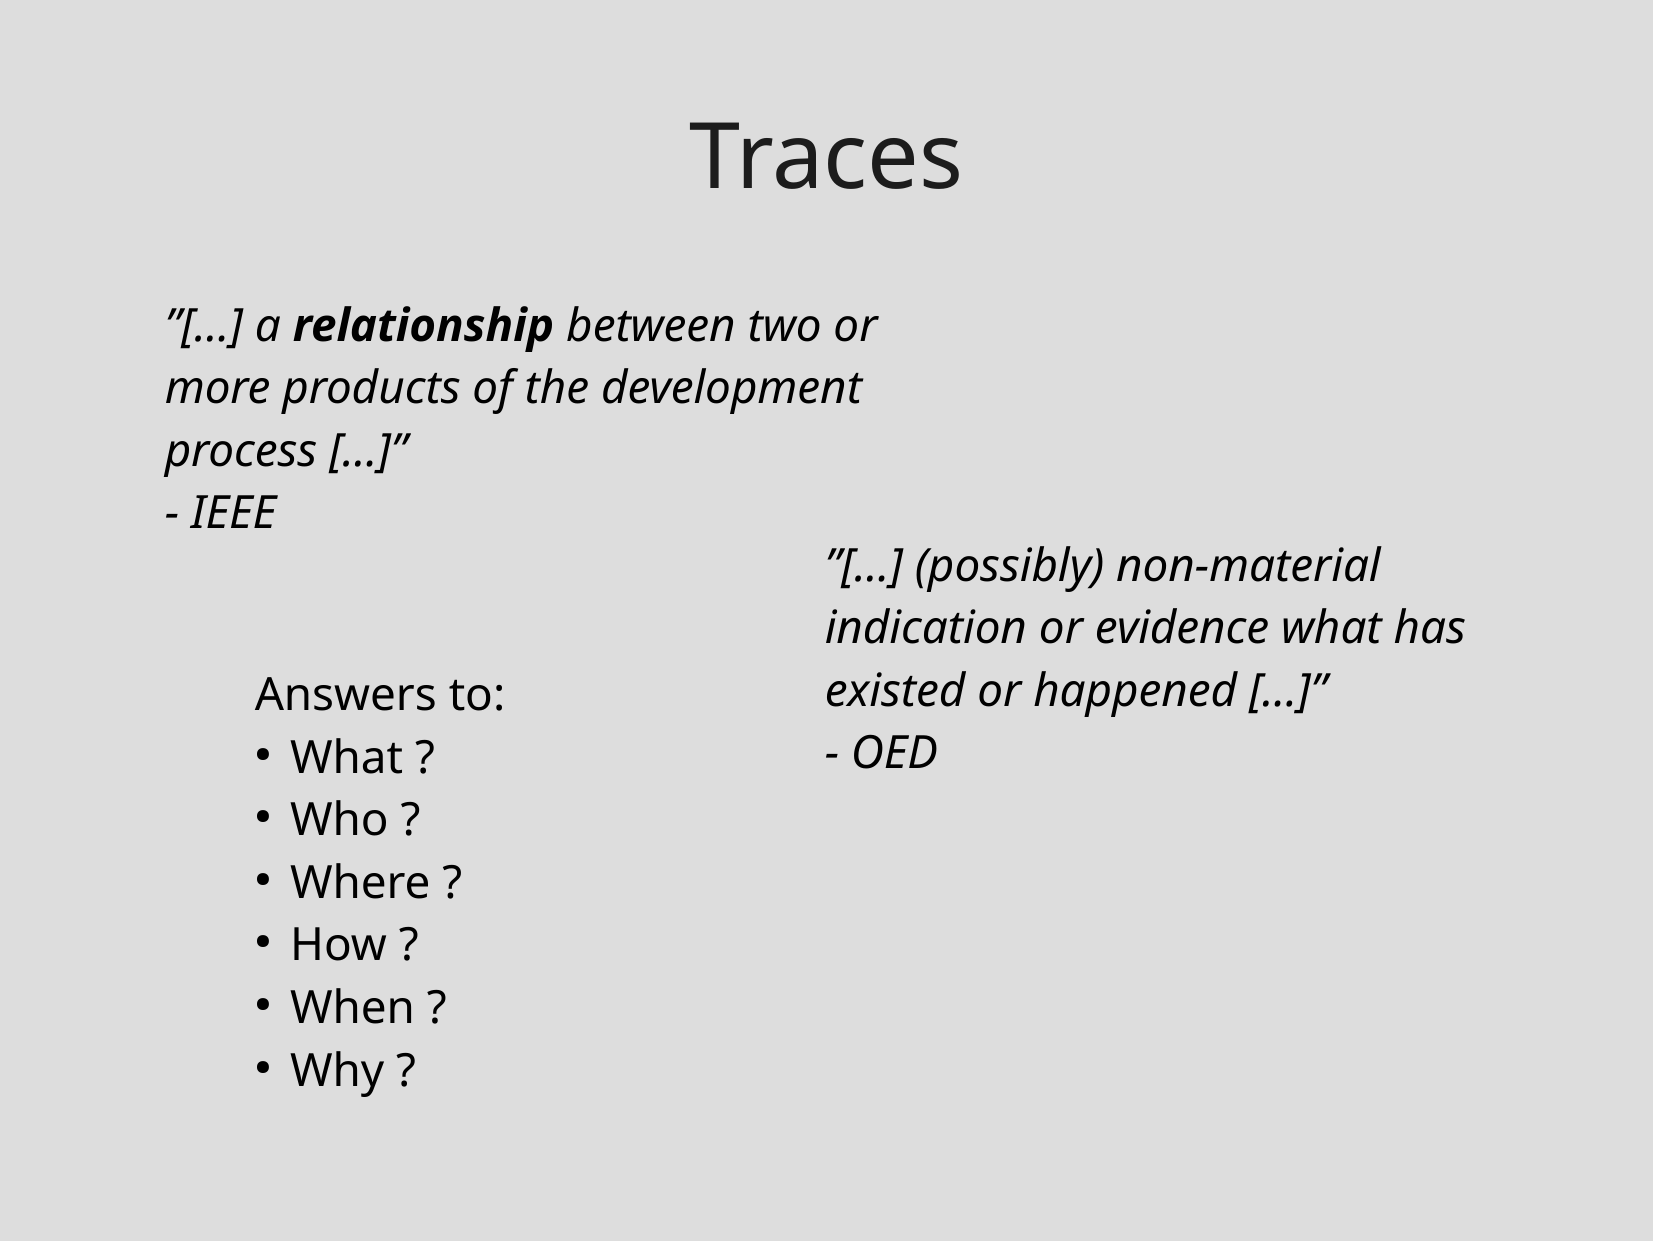

# Traces
”[...] a relationship between two or more products of the development process [...]”
- IEEE
”[...] (possibly) non-material indication or evidence what has existed or happened [...]”
- OED
Answers to:
What ?
Who ?
Where ?
How ?
When ?
Why ?